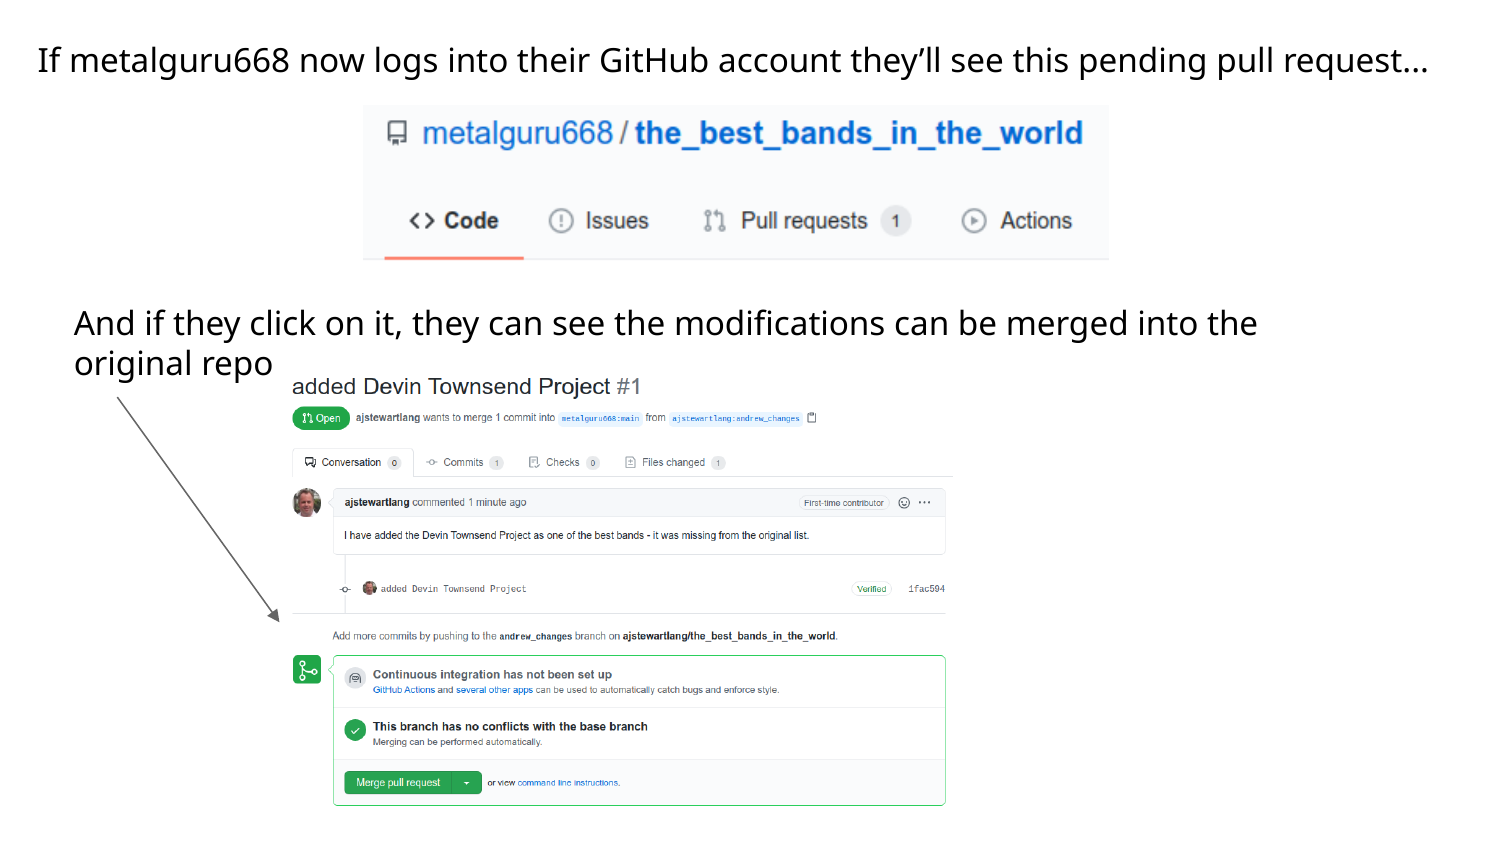

If metalguru668 now logs into their GitHub account they’ll see this pending pull request...
And if they click on it, they can see the modifications can be merged into the original repo...